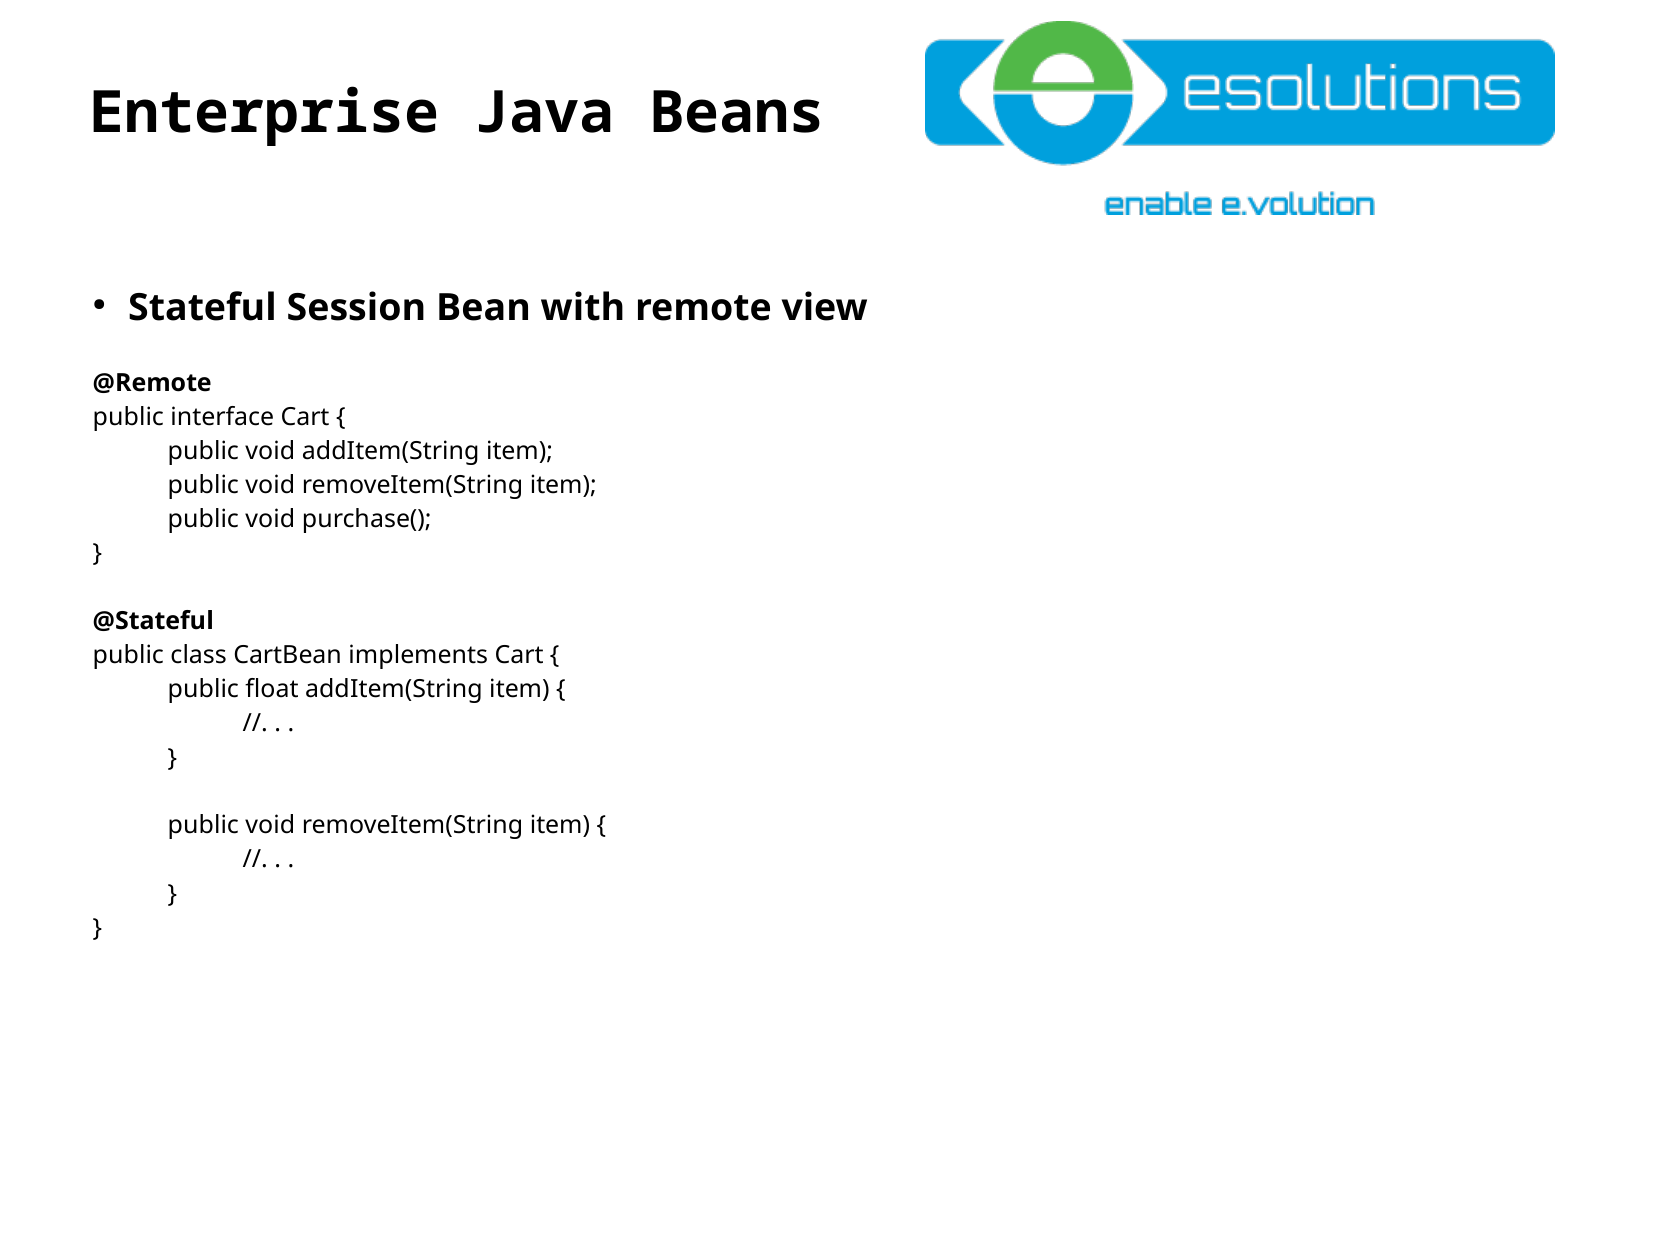

#
Enterprise Java Beans
Stateful Session Bean with remote view
@Remote
public interface Cart {
	public void addItem(String item);
	public void removeItem(String item);
	public void purchase();
}
@Stateful
public class CartBean implements Cart {
	public float addItem(String item) {
		//. . .
	}
	public void removeItem(String item) {
		//. . .
	}
}